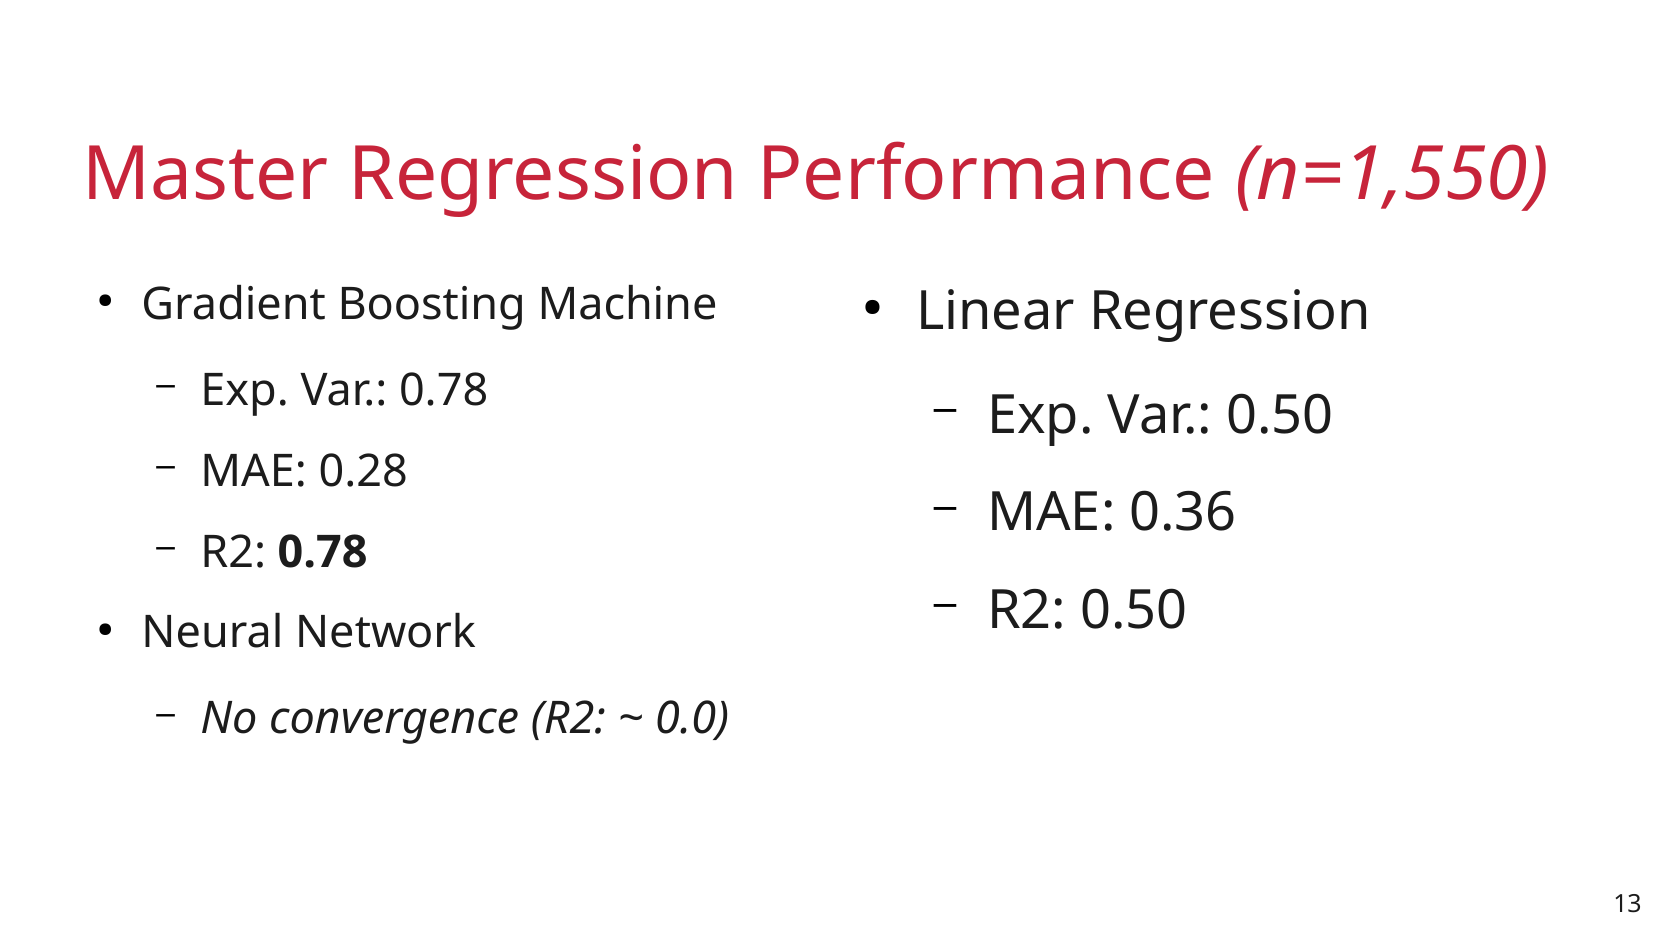

# Master Regression Performance (n=1,550)
Gradient Boosting Machine
Exp. Var.: 0.78
MAE: 0.28
R2: 0.78
Neural Network
No convergence (R2: ~ 0.0)
Linear Regression
Exp. Var.: 0.50
MAE: 0.36
R2: 0.50